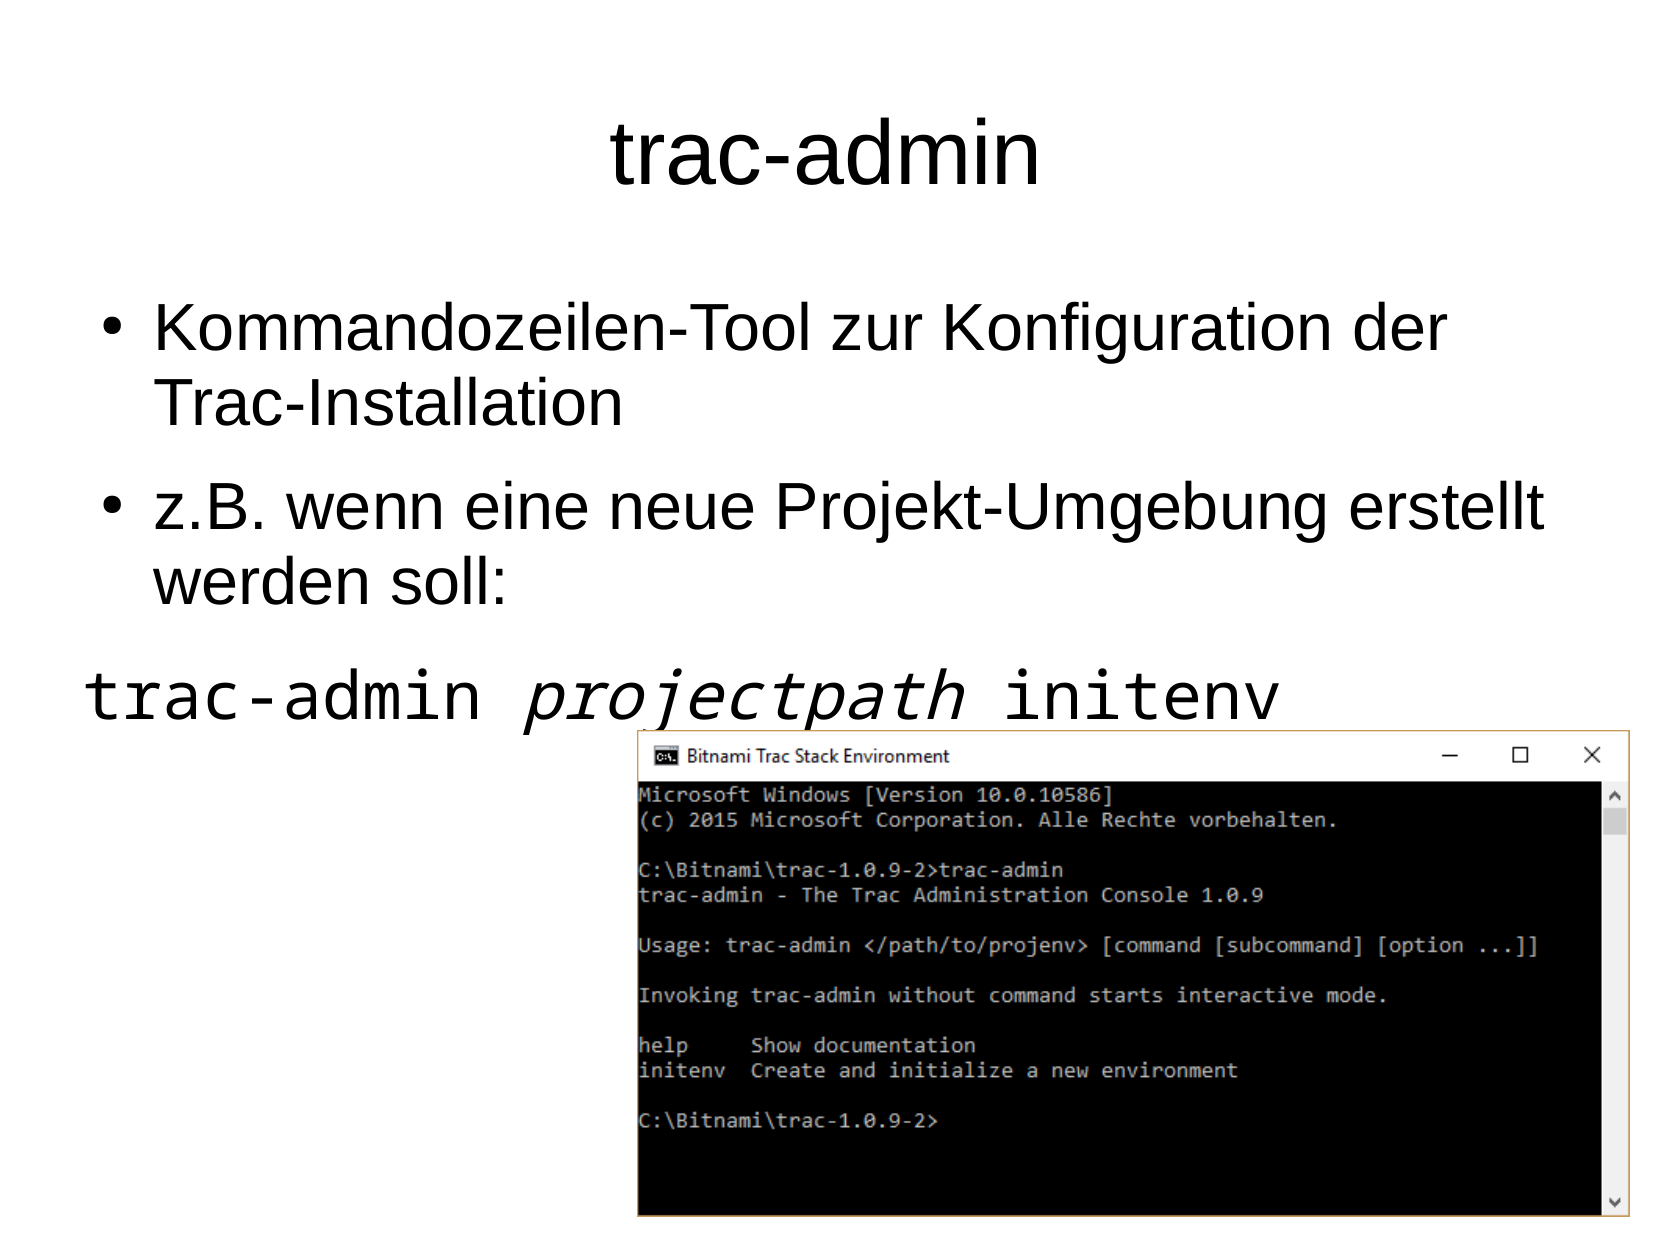

# trac-admin
Kommandozeilen-Tool zur Konfiguration der Trac-Installation
z.B. wenn eine neue Projekt-Umgebung erstellt werden soll:
trac-admin projectpath initenv